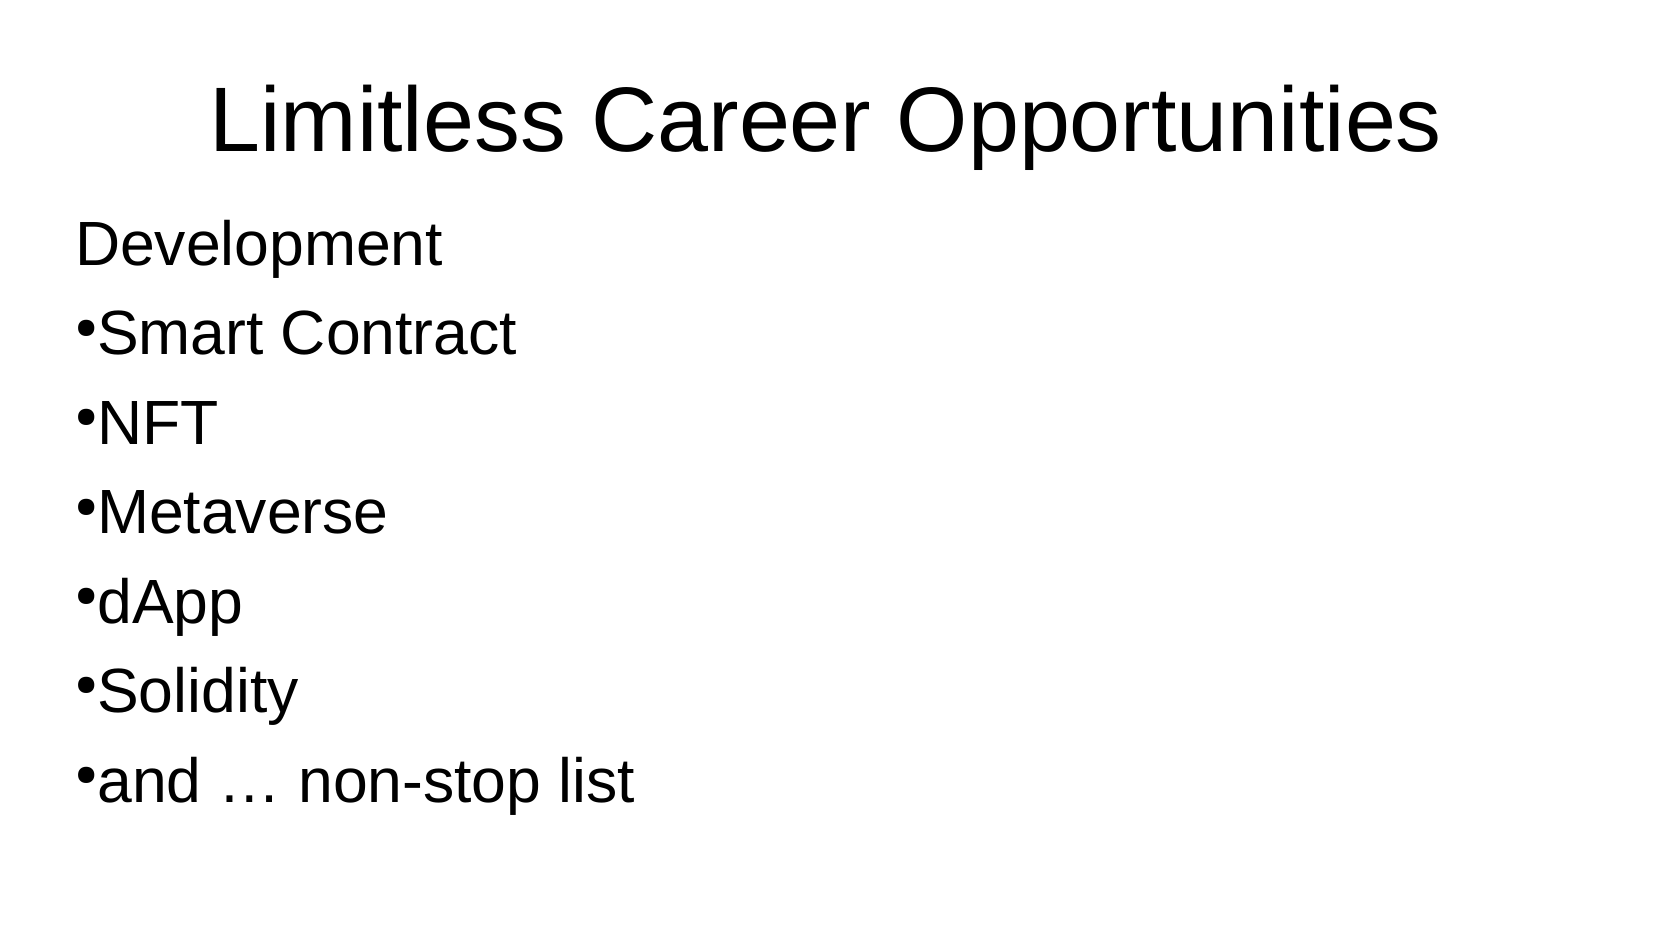

# Limitless Career Opportunities
Development
Smart Contract
NFT
Metaverse
dApp
Solidity
and … non-stop list